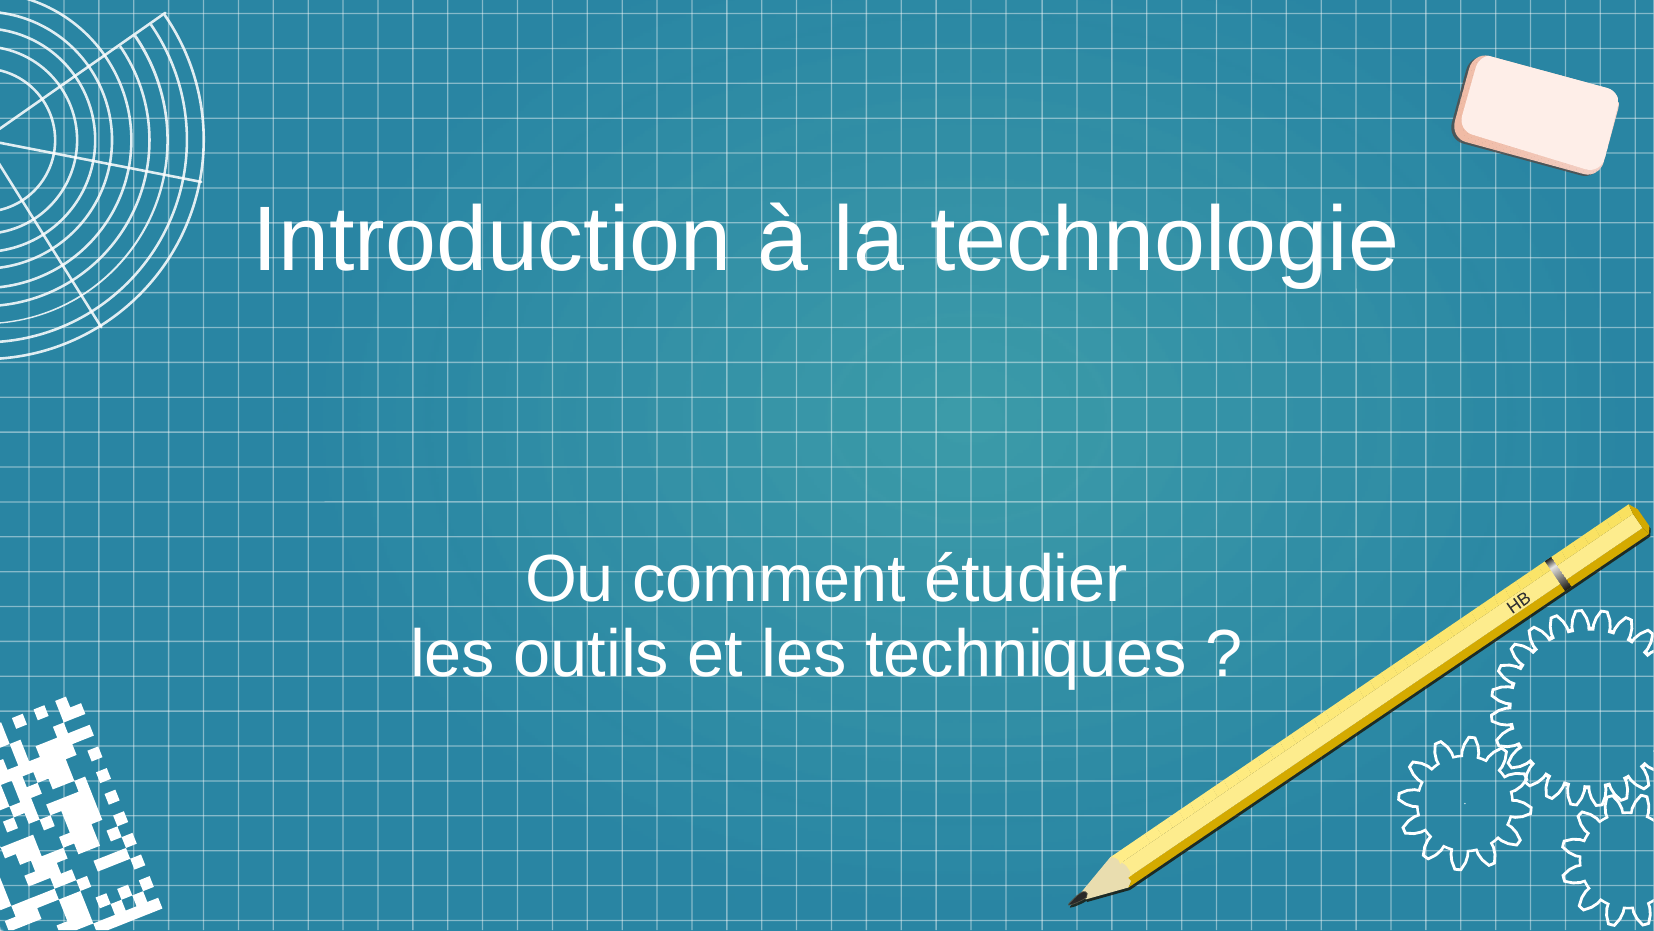

# Introduction à la technologie
Ou comment étudier
les outils et les techniques ?